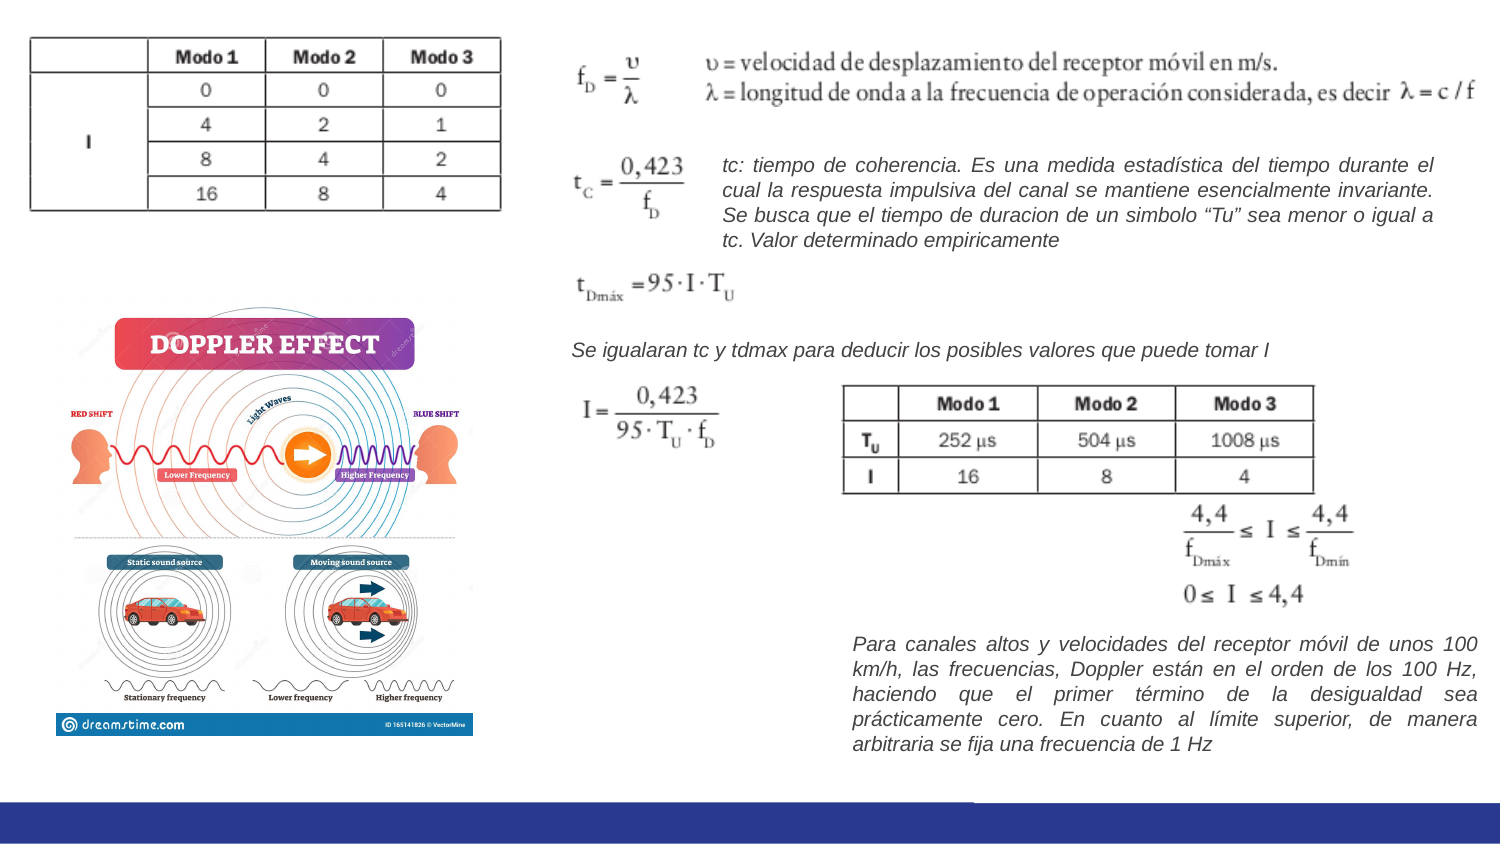

tc: tiempo de coherencia. Es una medida estadística del tiempo durante el cual la respuesta impulsiva del canal se mantiene esencialmente invariante. Se busca que el tiempo de duracion de un simbolo “Tu” sea menor o igual a tc. Valor determinado empiricamente
Se igualaran tc y tdmax para deducir los posibles valores que puede tomar I
Para canales altos y velocidades del receptor móvil de unos 100 km/h, las frecuencias, Doppler están en el orden de los 100 Hz, haciendo que el primer término de la desigualdad sea prácticamente cero. En cuanto al límite superior, de manera arbitraria se fija una frecuencia de 1 Hz